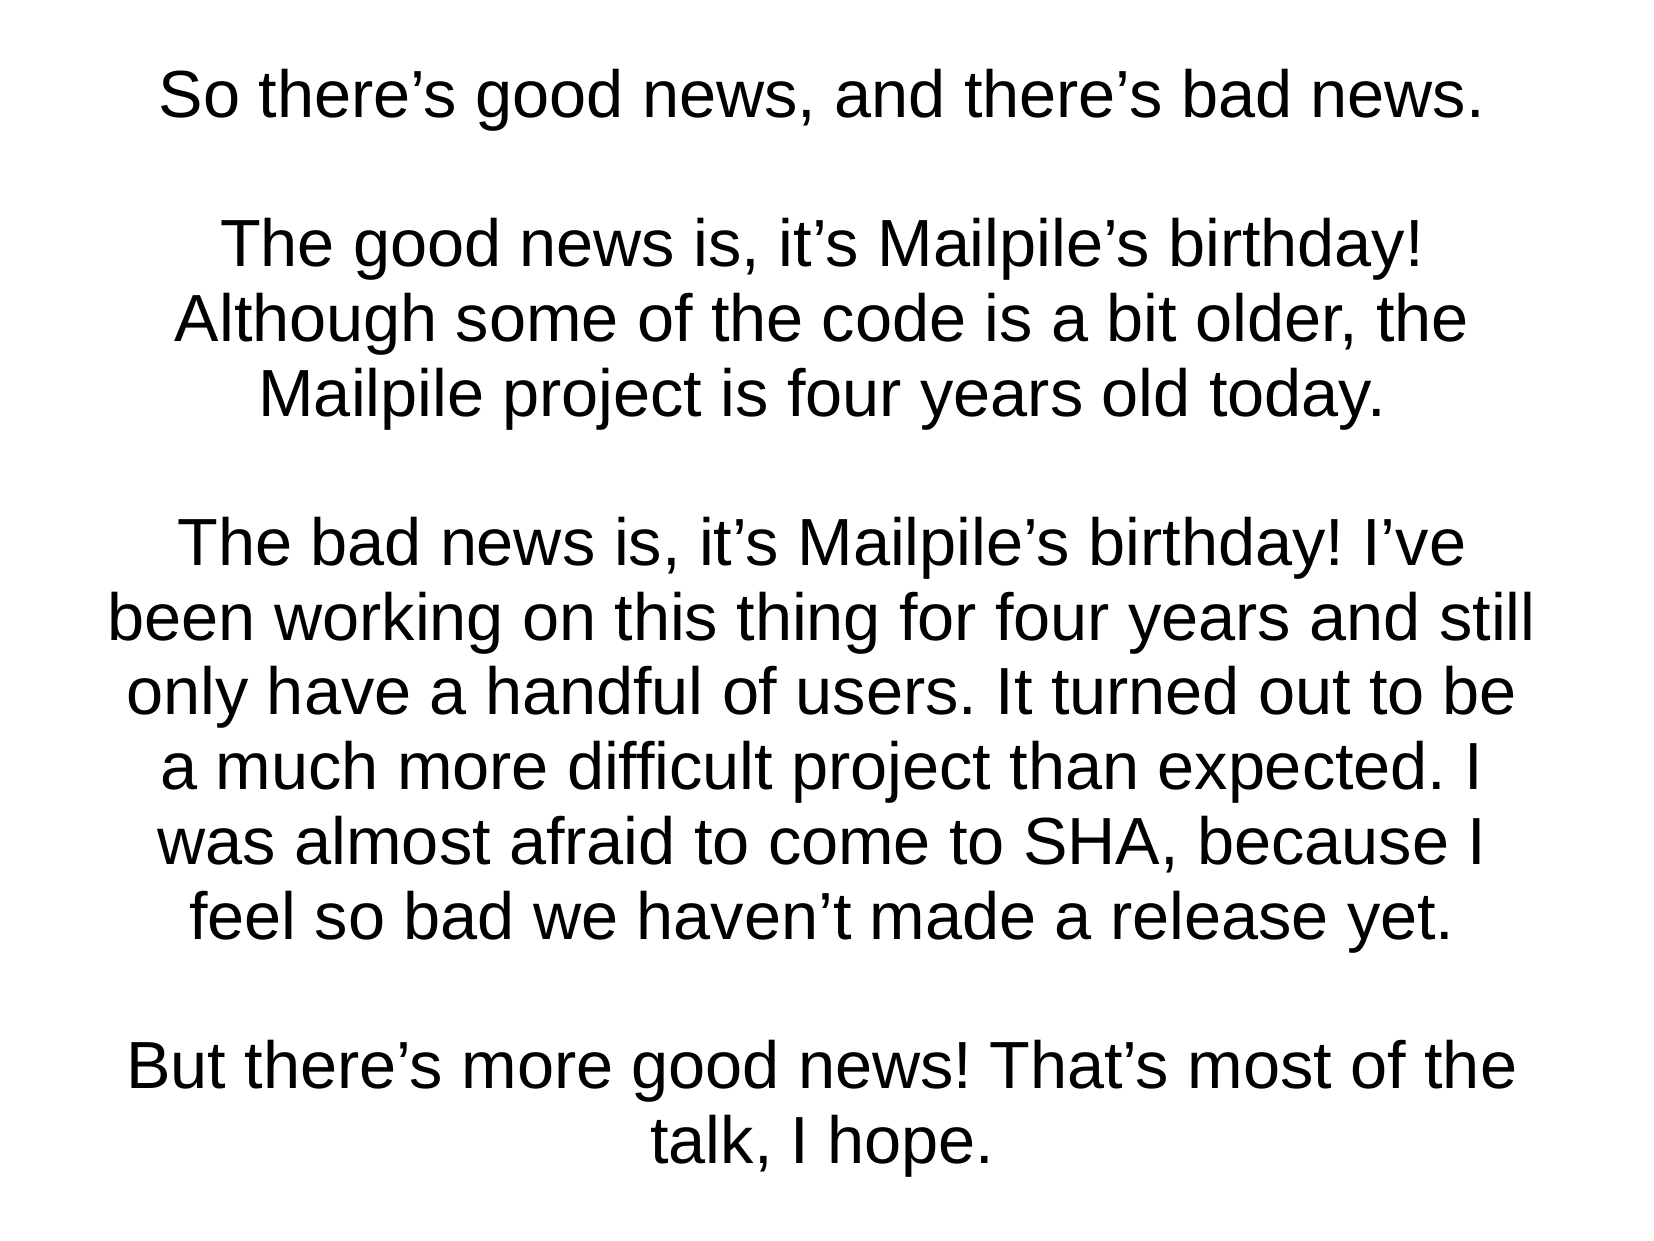

# So there’s good news, and there’s bad news.
The good news is, it’s Mailpile’s birthday! Although some of the code is a bit older, the Mailpile project is four years old today.
The bad news is, it’s Mailpile’s birthday! I’ve been working on this thing for four years and still only have a handful of users. It turned out to be a much more difficult project than expected. I was almost afraid to come to SHA, because I feel so bad we haven’t made a release yet.
But there’s more good news! That’s most of the talk, I hope.